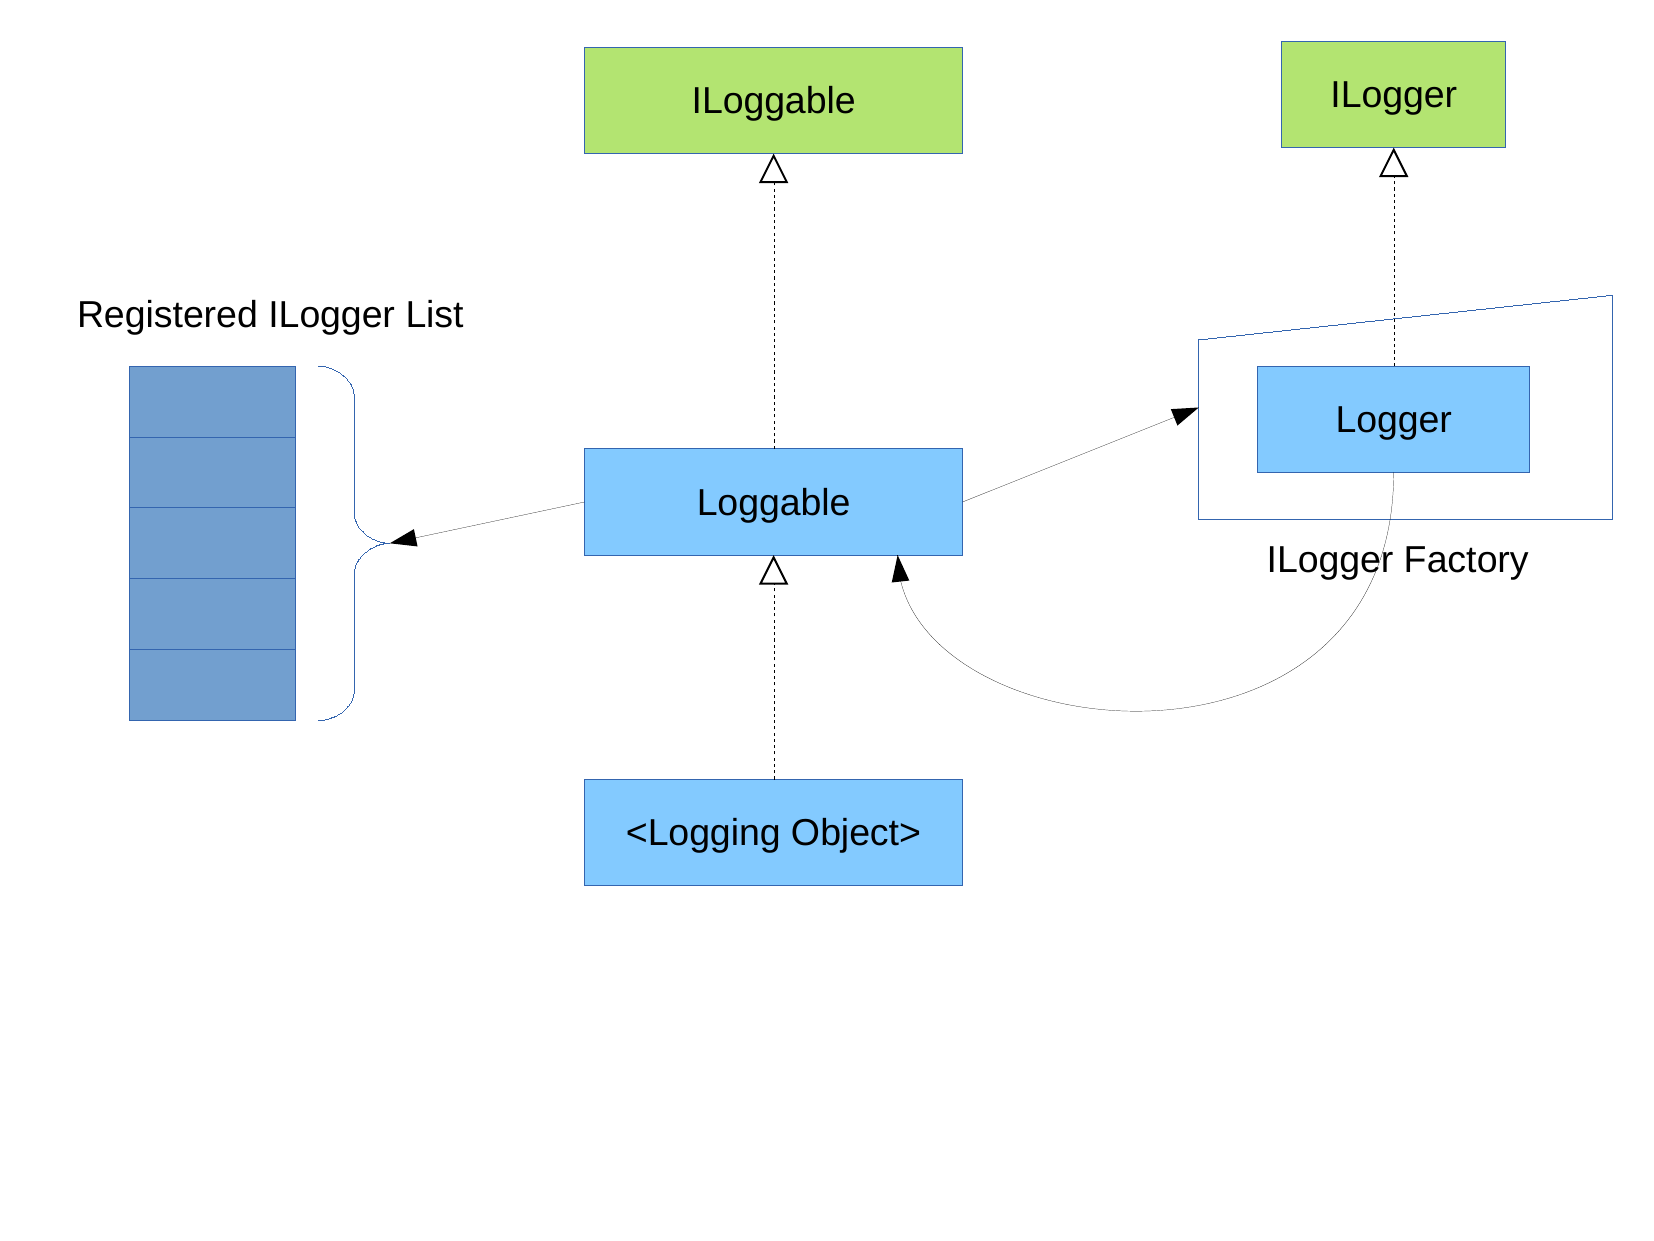

ILogger
ILoggable
Registered ILogger List
Logger
Loggable
ILogger Factory
<Logging Object>